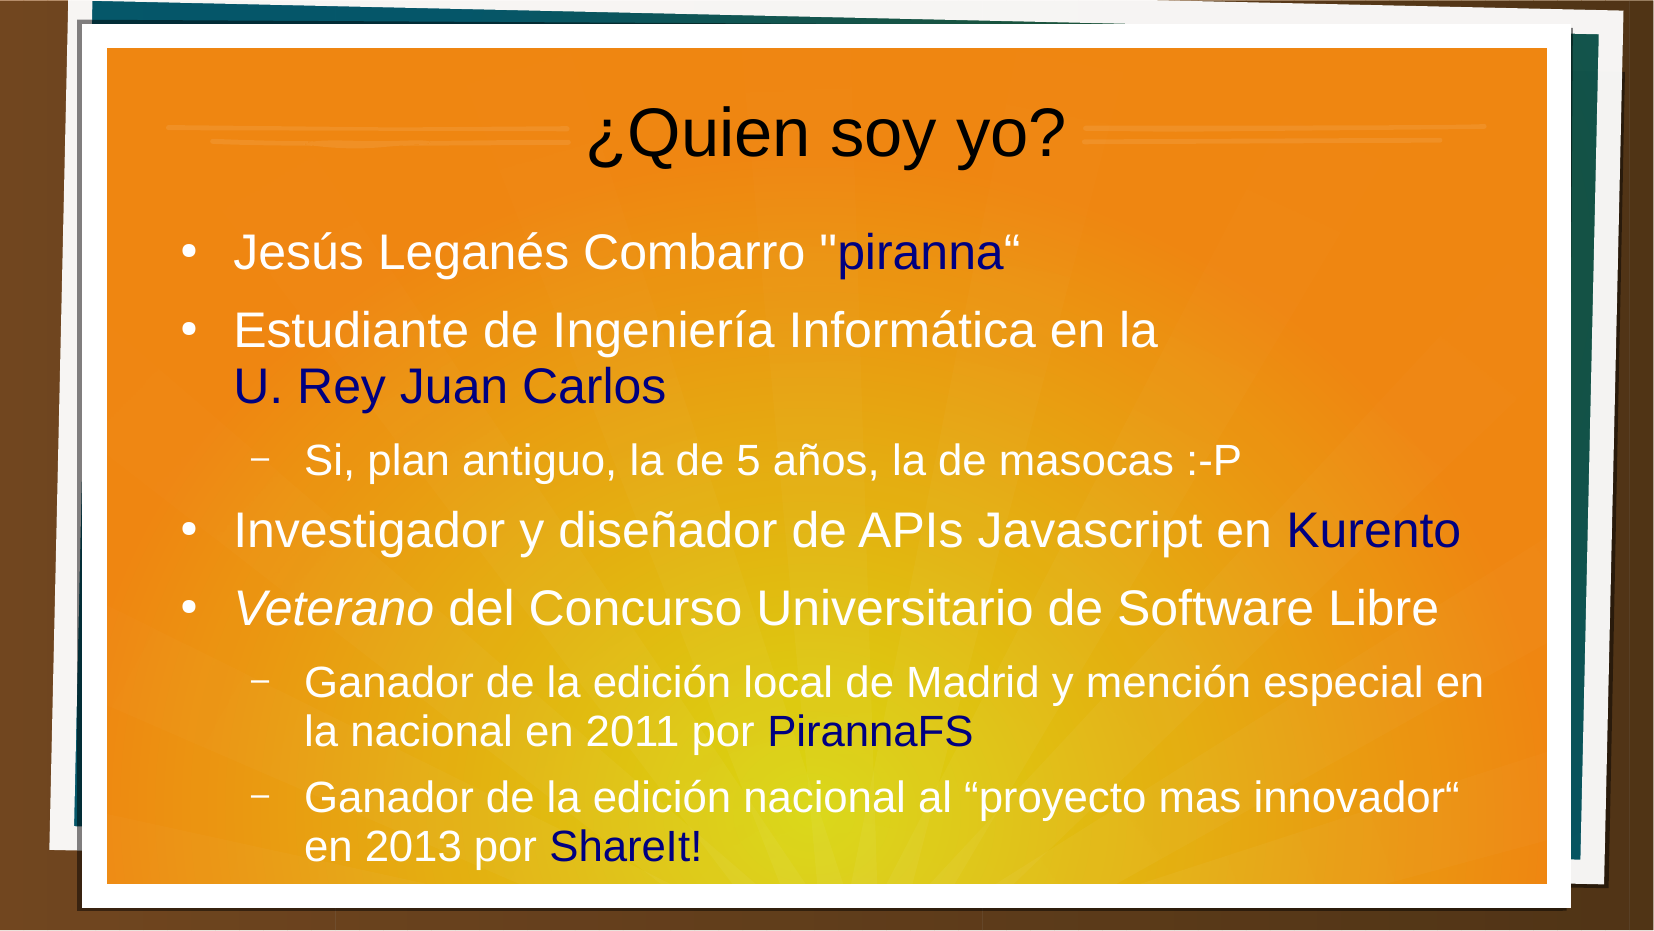

# ¿Quien soy yo?
Jesús Leganés Combarro "piranna“
Estudiante de Ingeniería Informática en la U. Rey Juan Carlos
Si, plan antiguo, la de 5 años, la de masocas :-P
Investigador y diseñador de APIs Javascript en Kurento
Veterano del Concurso Universitario de Software Libre
Ganador de la edición local de Madrid y mención especial en la nacional en 2011 por PirannaFS
Ganador de la edición nacional al “proyecto mas innovador“ en 2013 por ShareIt!